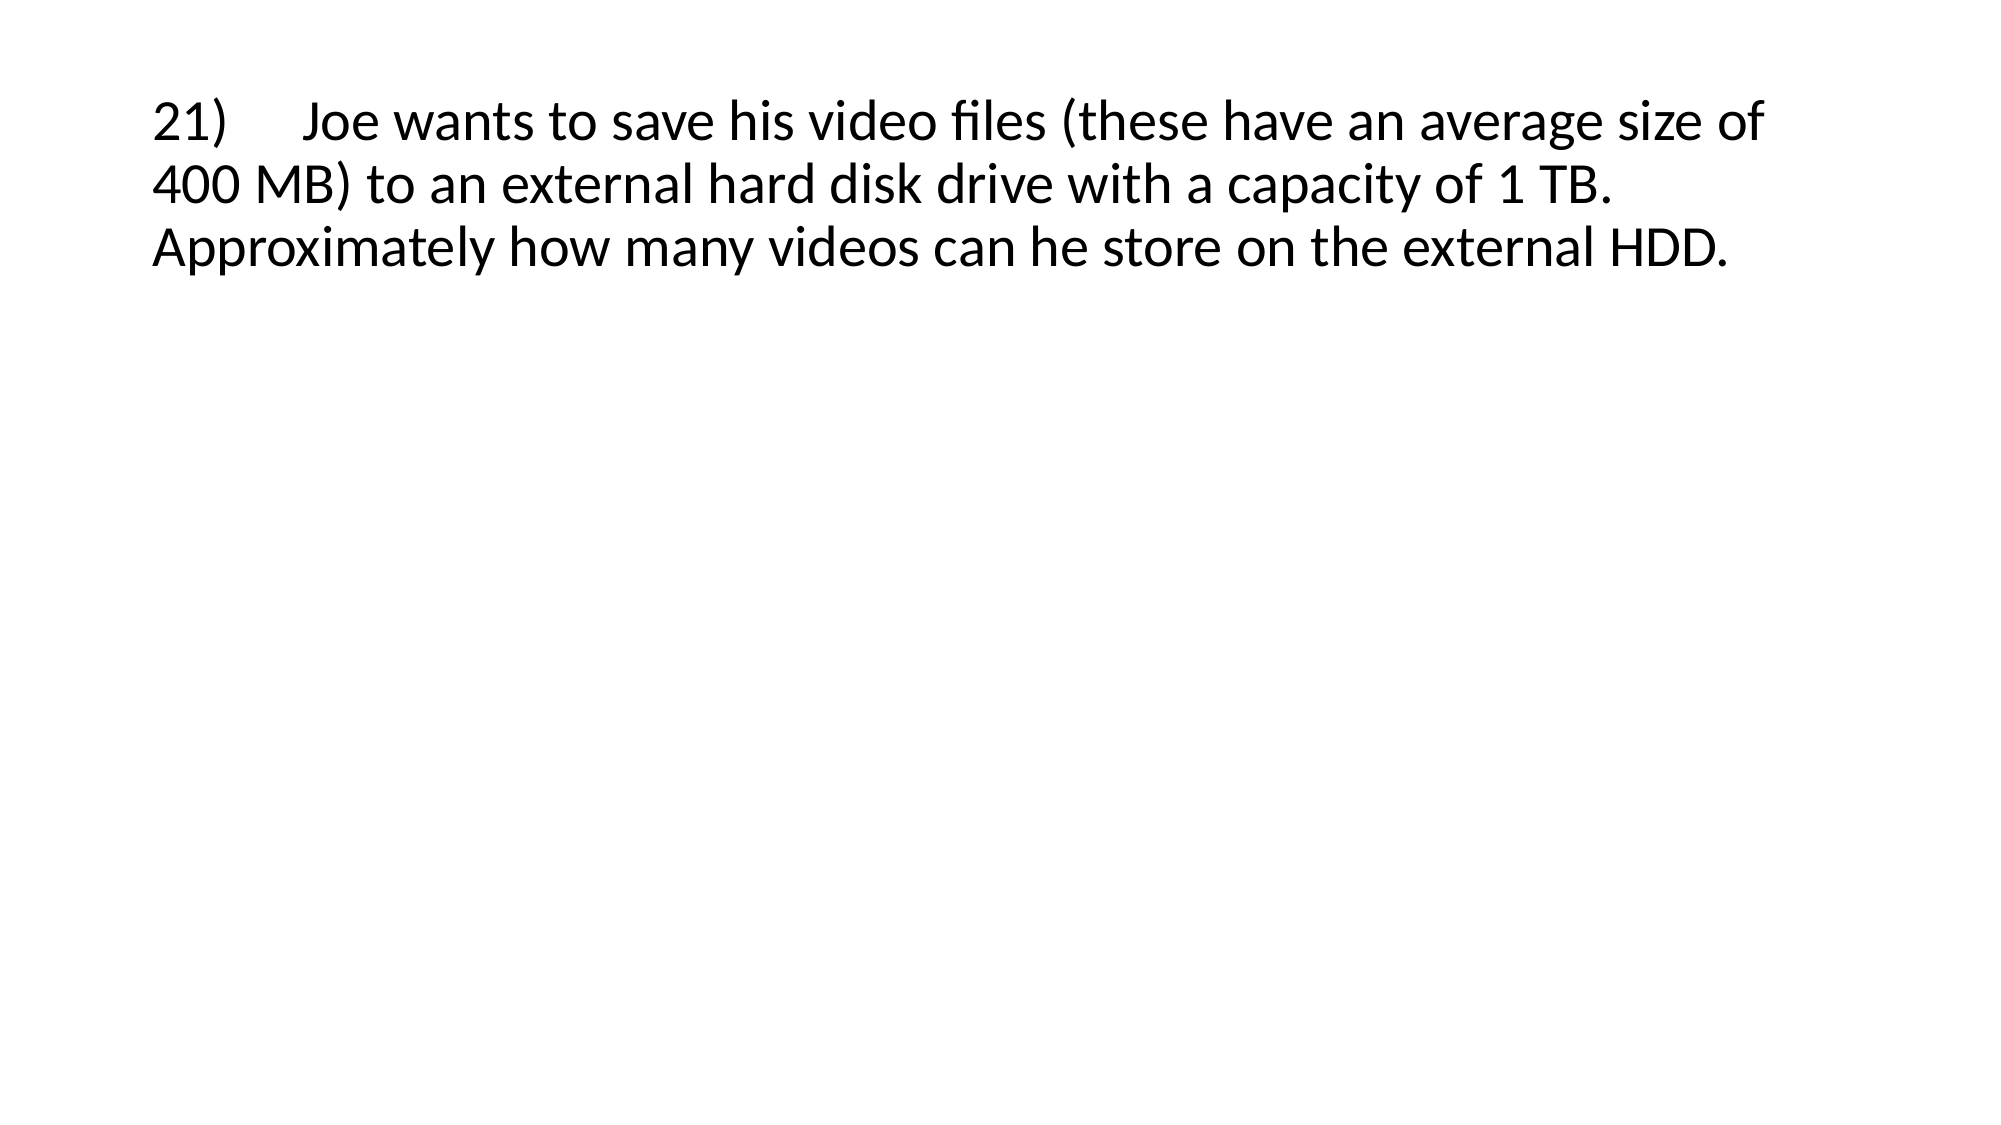

# 21)	Joe wants to save his video files (these have an average size of 400 MB) to an external hard disk drive with a capacity of 1 TB. Approximately how many videos can he store on the external HDD.